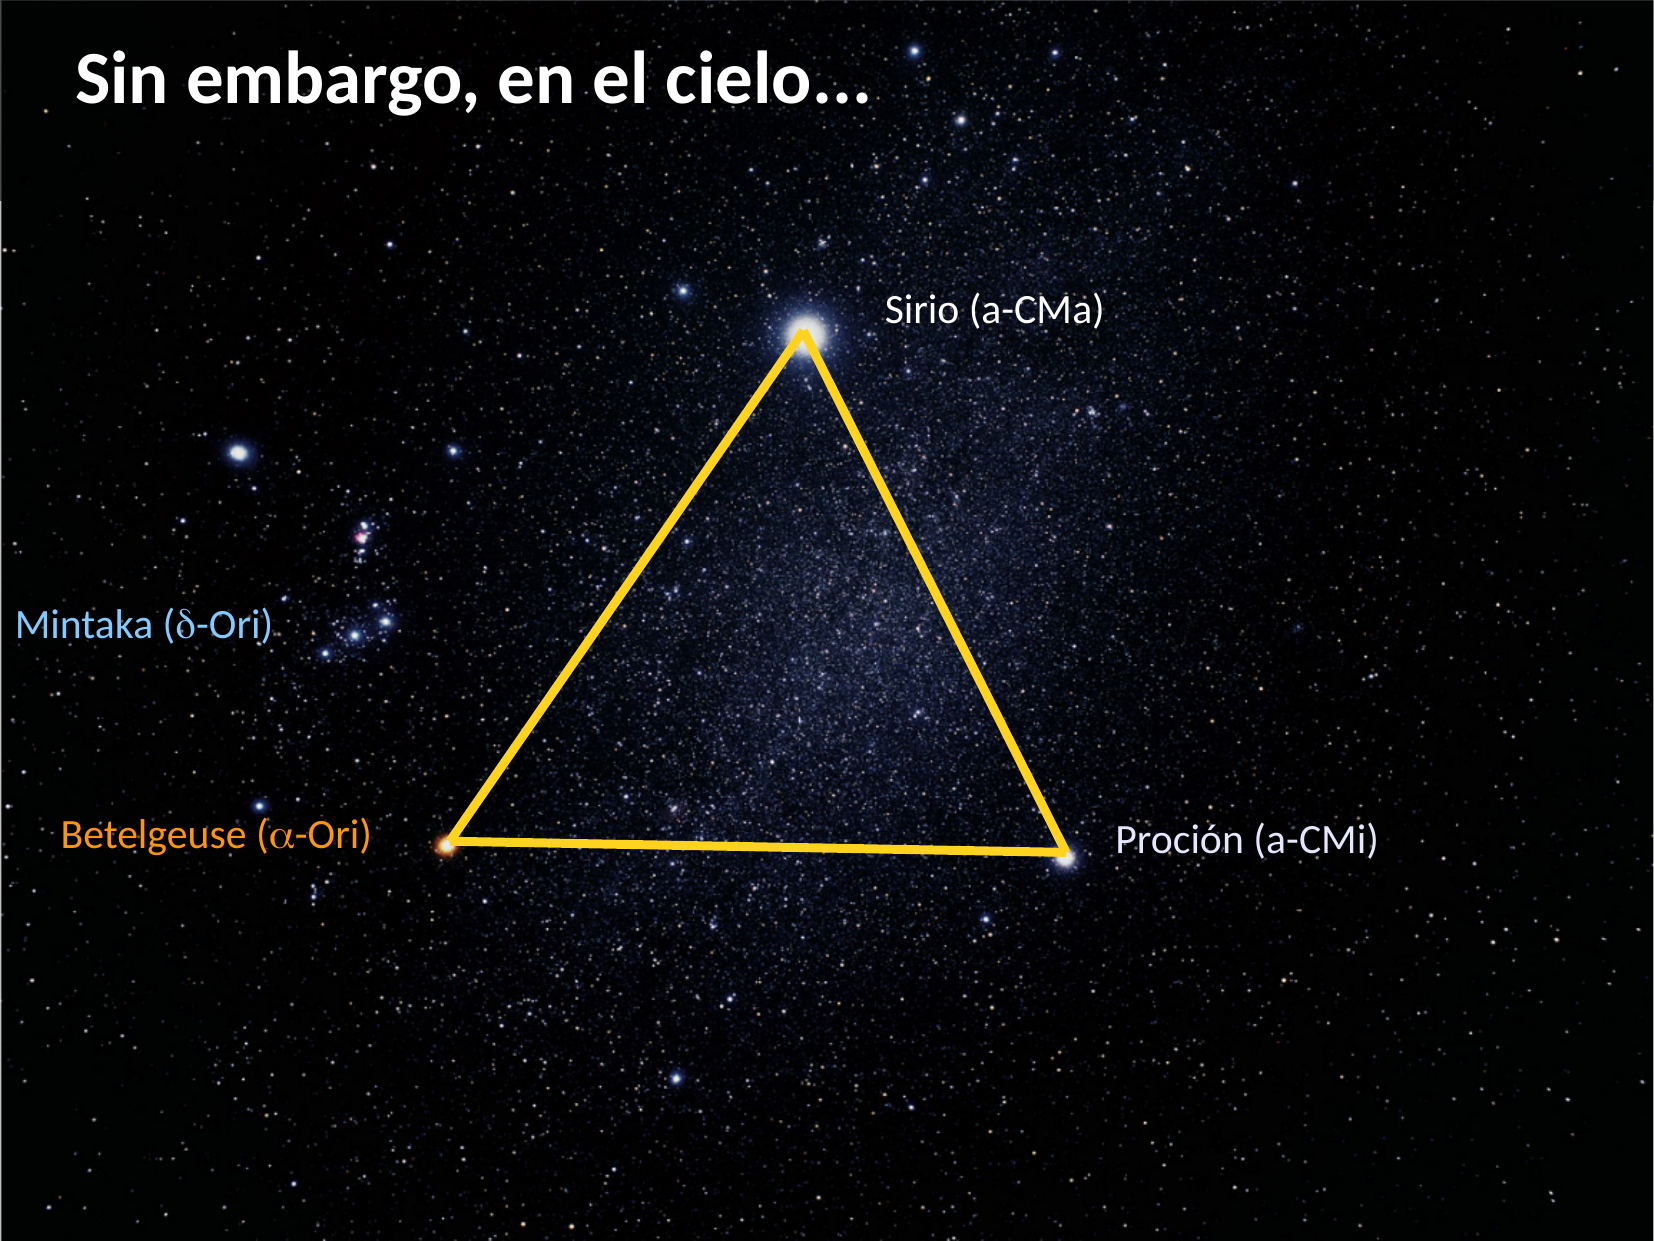

# Sin embargo, en el cielo...
Sirio (a-CMa)
Betelgeuse (a-Ori)
Mintaka (d-Ori)
Proción (a-CMi)
Astroclima
19